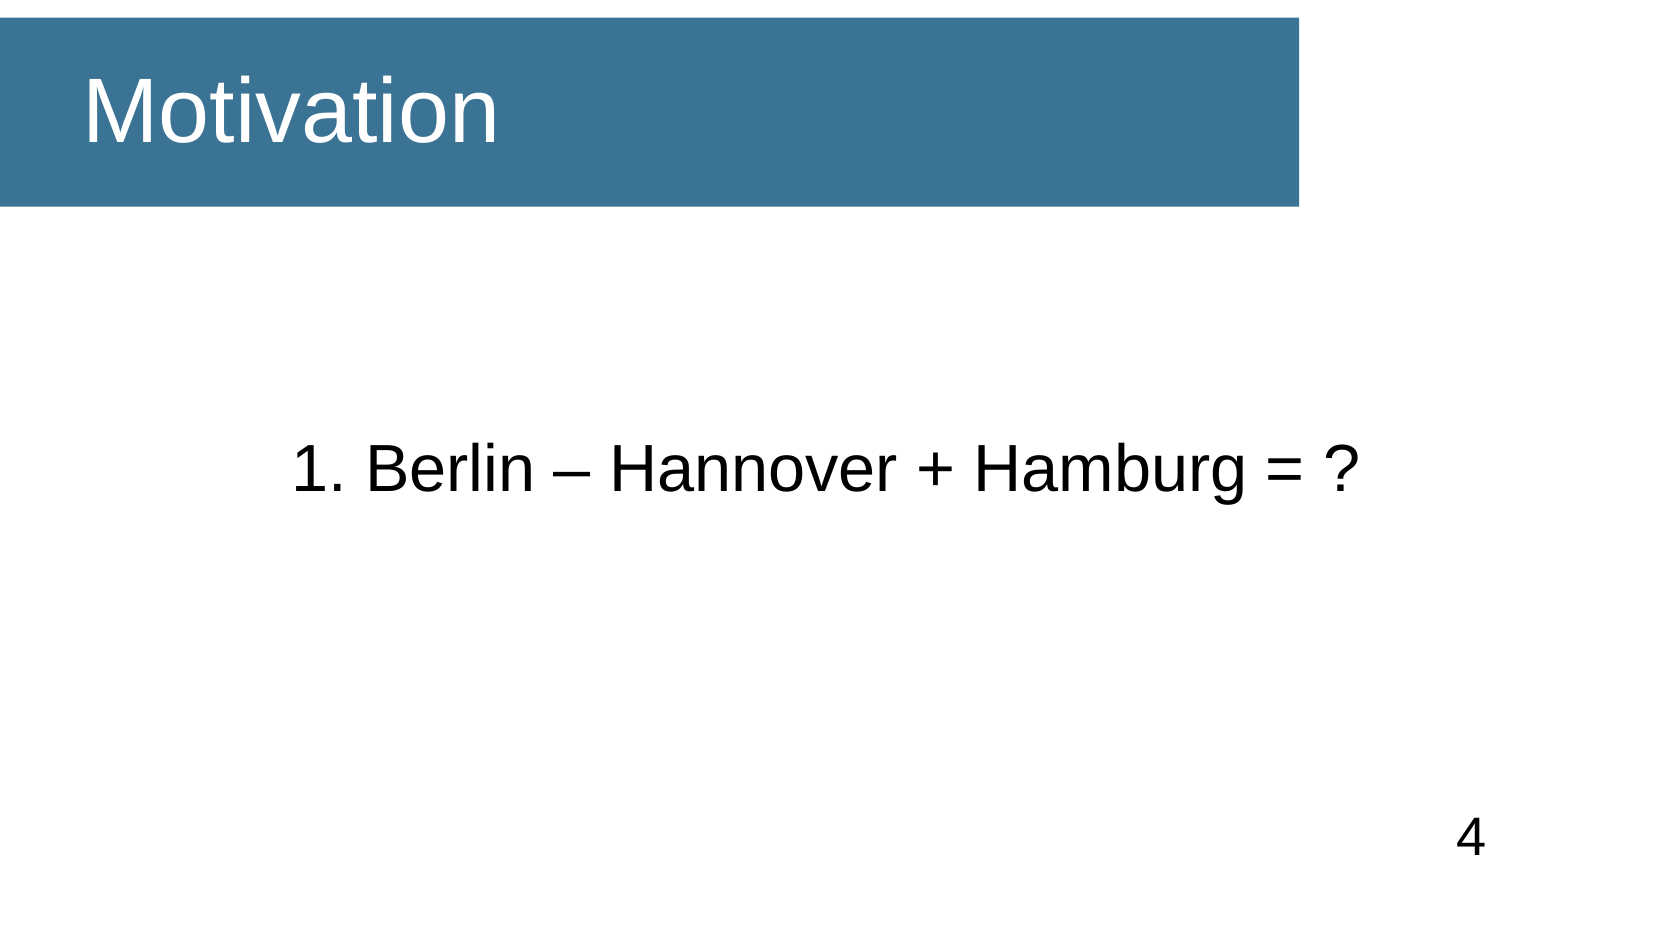

# Motivation
1. Berlin – Hannover + Hamburg = ?